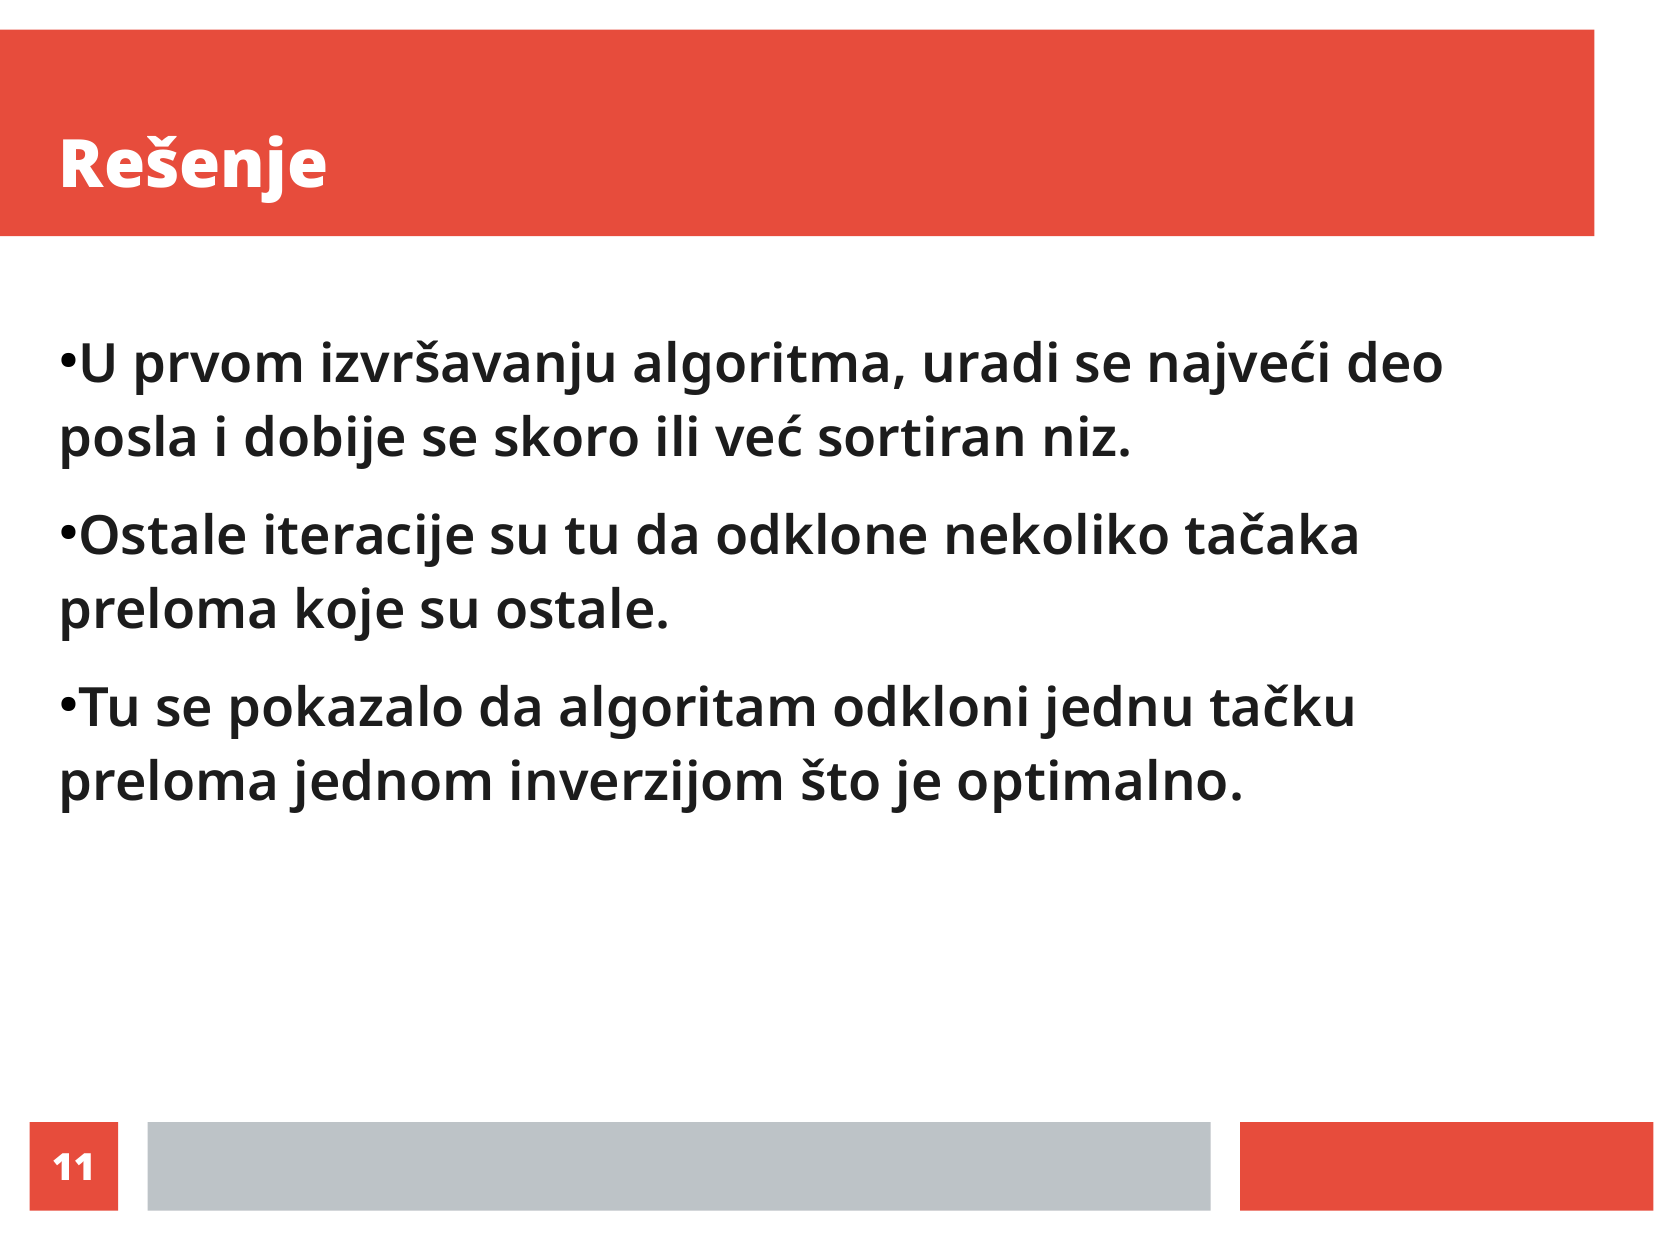

# Rešenje
U prvom izvršavanju algoritma, uradi se najveći deo posla i dobije se skoro ili već sortiran niz.
Ostale iteracije su tu da odklone nekoliko tačaka preloma koje su ostale.
Tu se pokazalo da algoritam odkloni jednu tačku preloma jednom inverzijom što je optimalno.
11